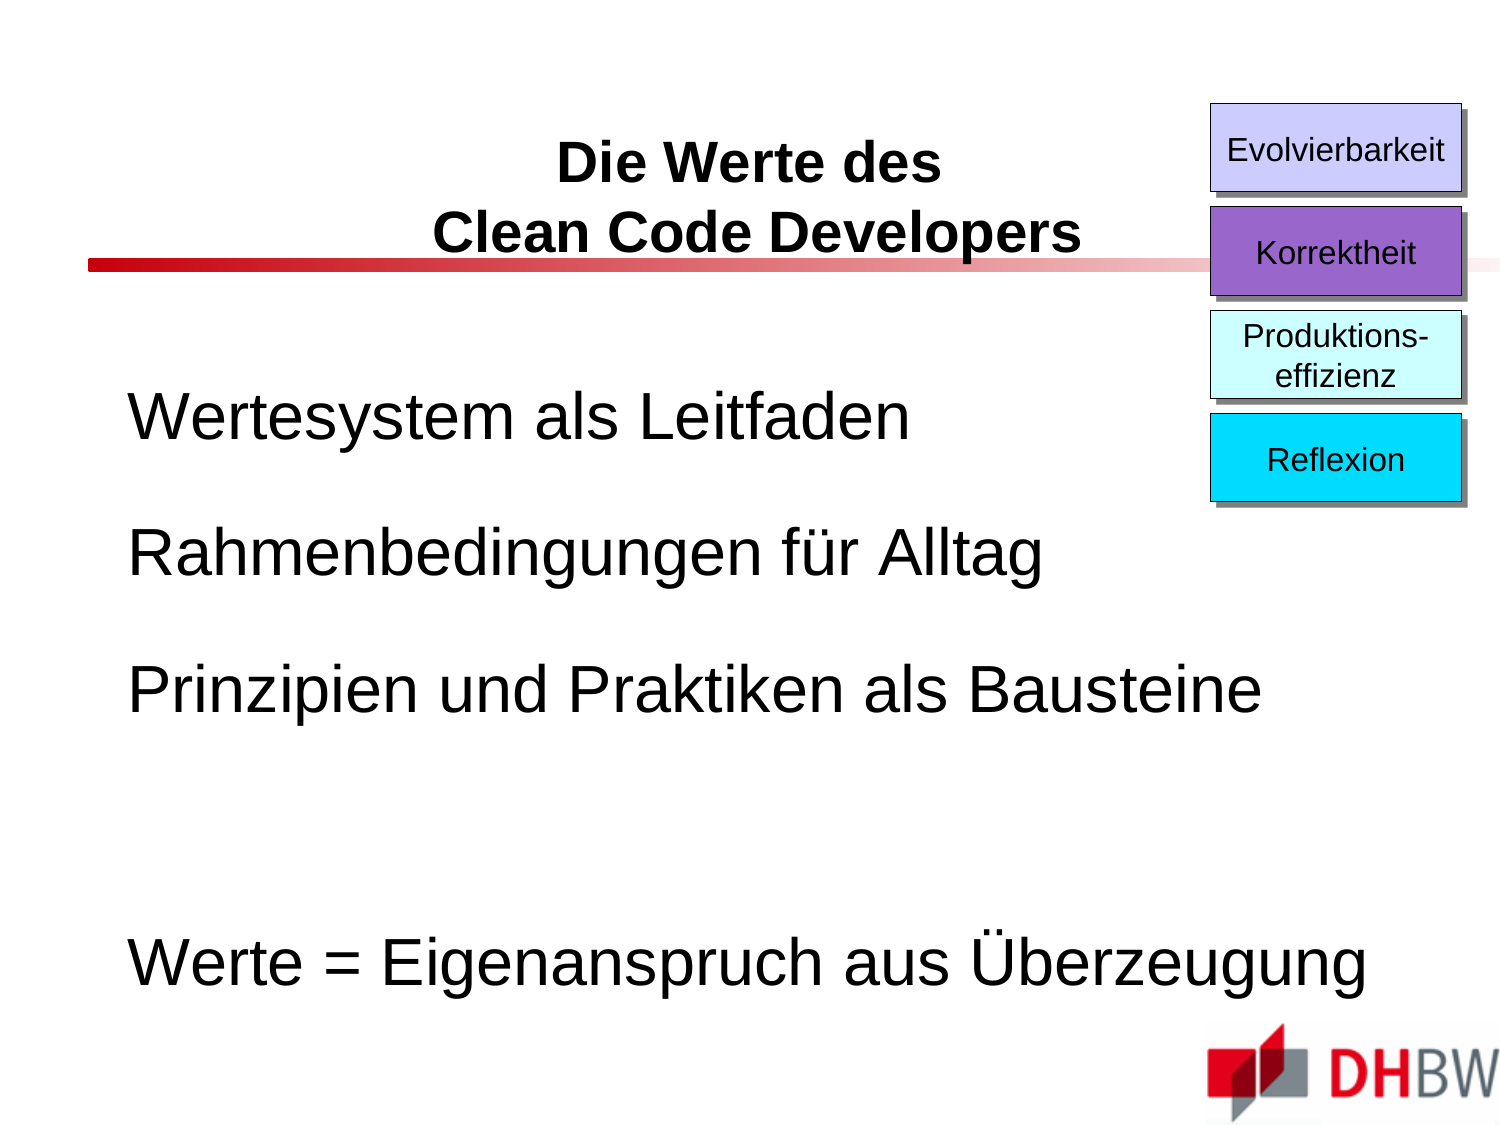

# Die Werte des Clean Code Developers
Evolvierbarkeit
Korrektheit
Produktions-
effizienz
Wertesystem als Leitfaden
Rahmenbedingungen für Alltag
Prinzipien und Praktiken als Bausteine
Werte = Eigenanspruch aus Überzeugung
Reflexion